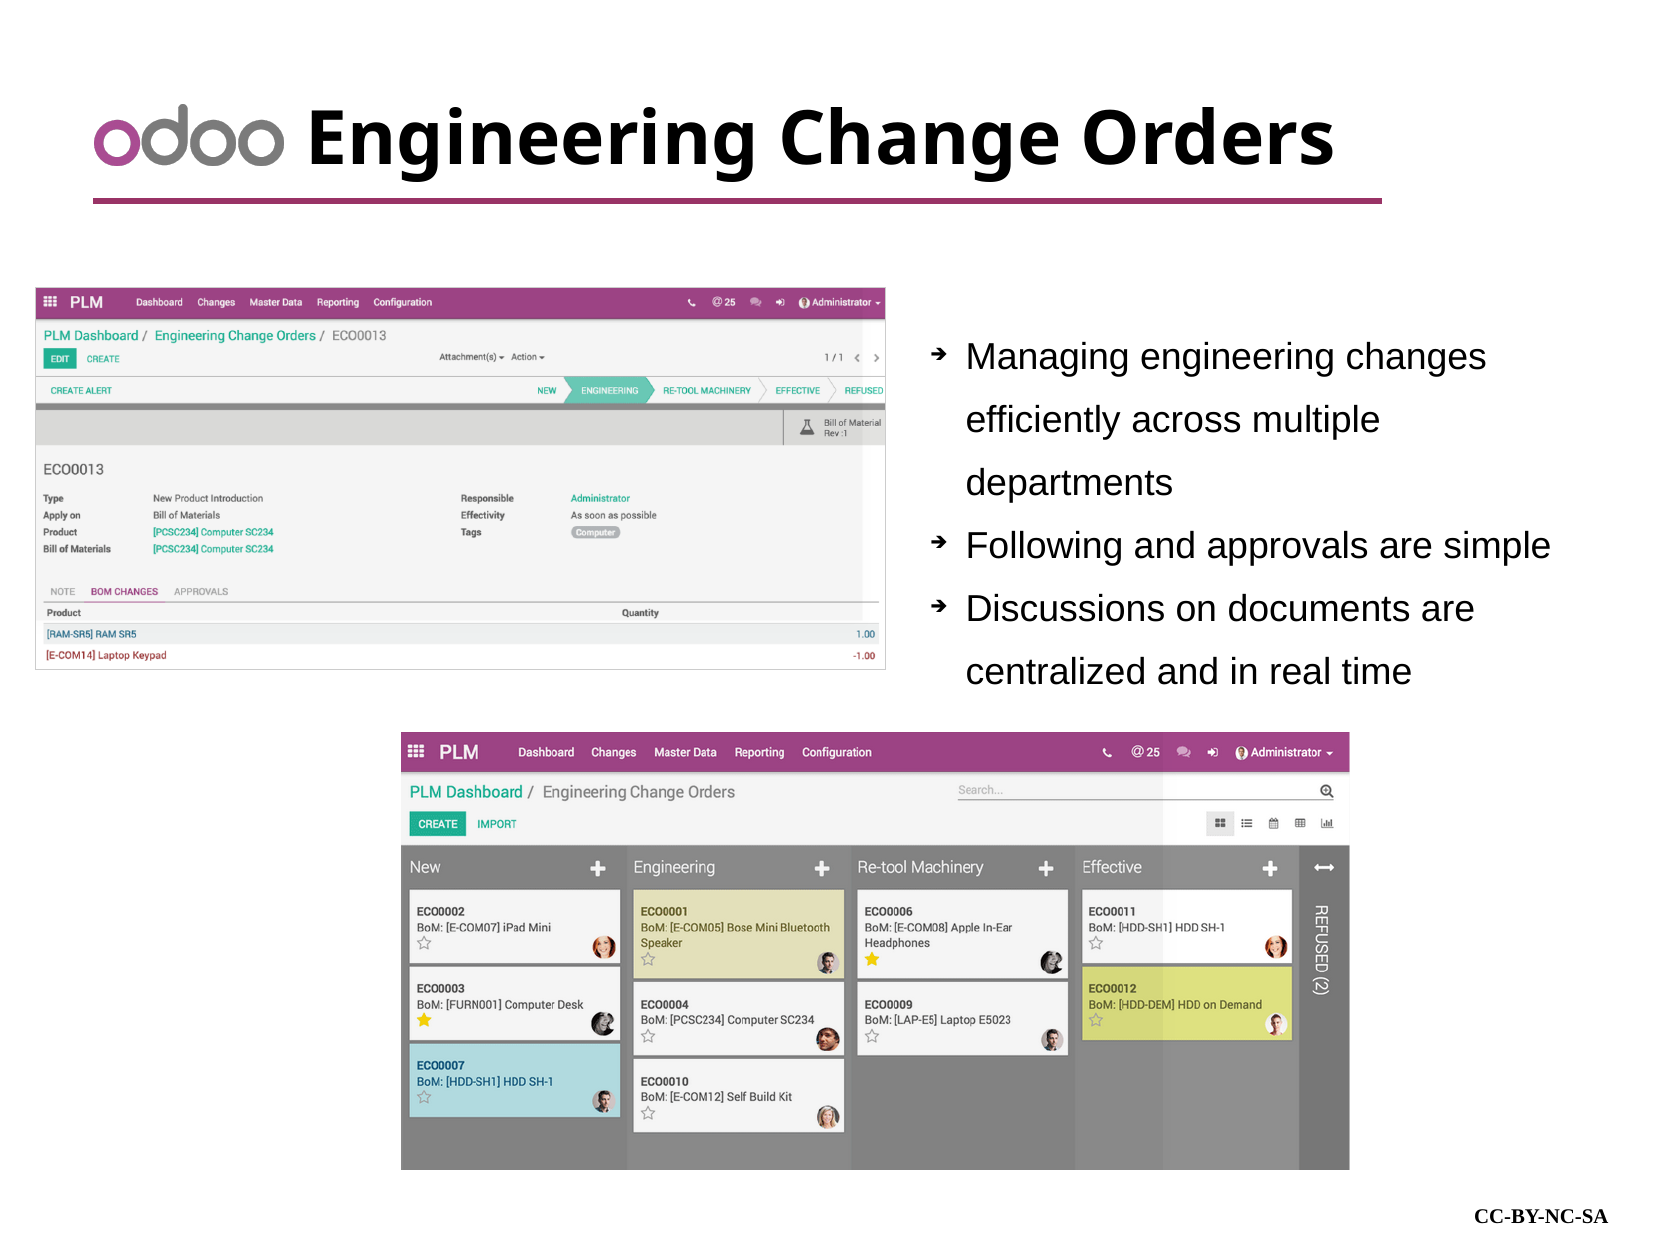

# Engineering Change Orders
Managing engineering changes efficiently across multiple departments
Following and approvals are simple
Discussions on documents are centralized and in real time